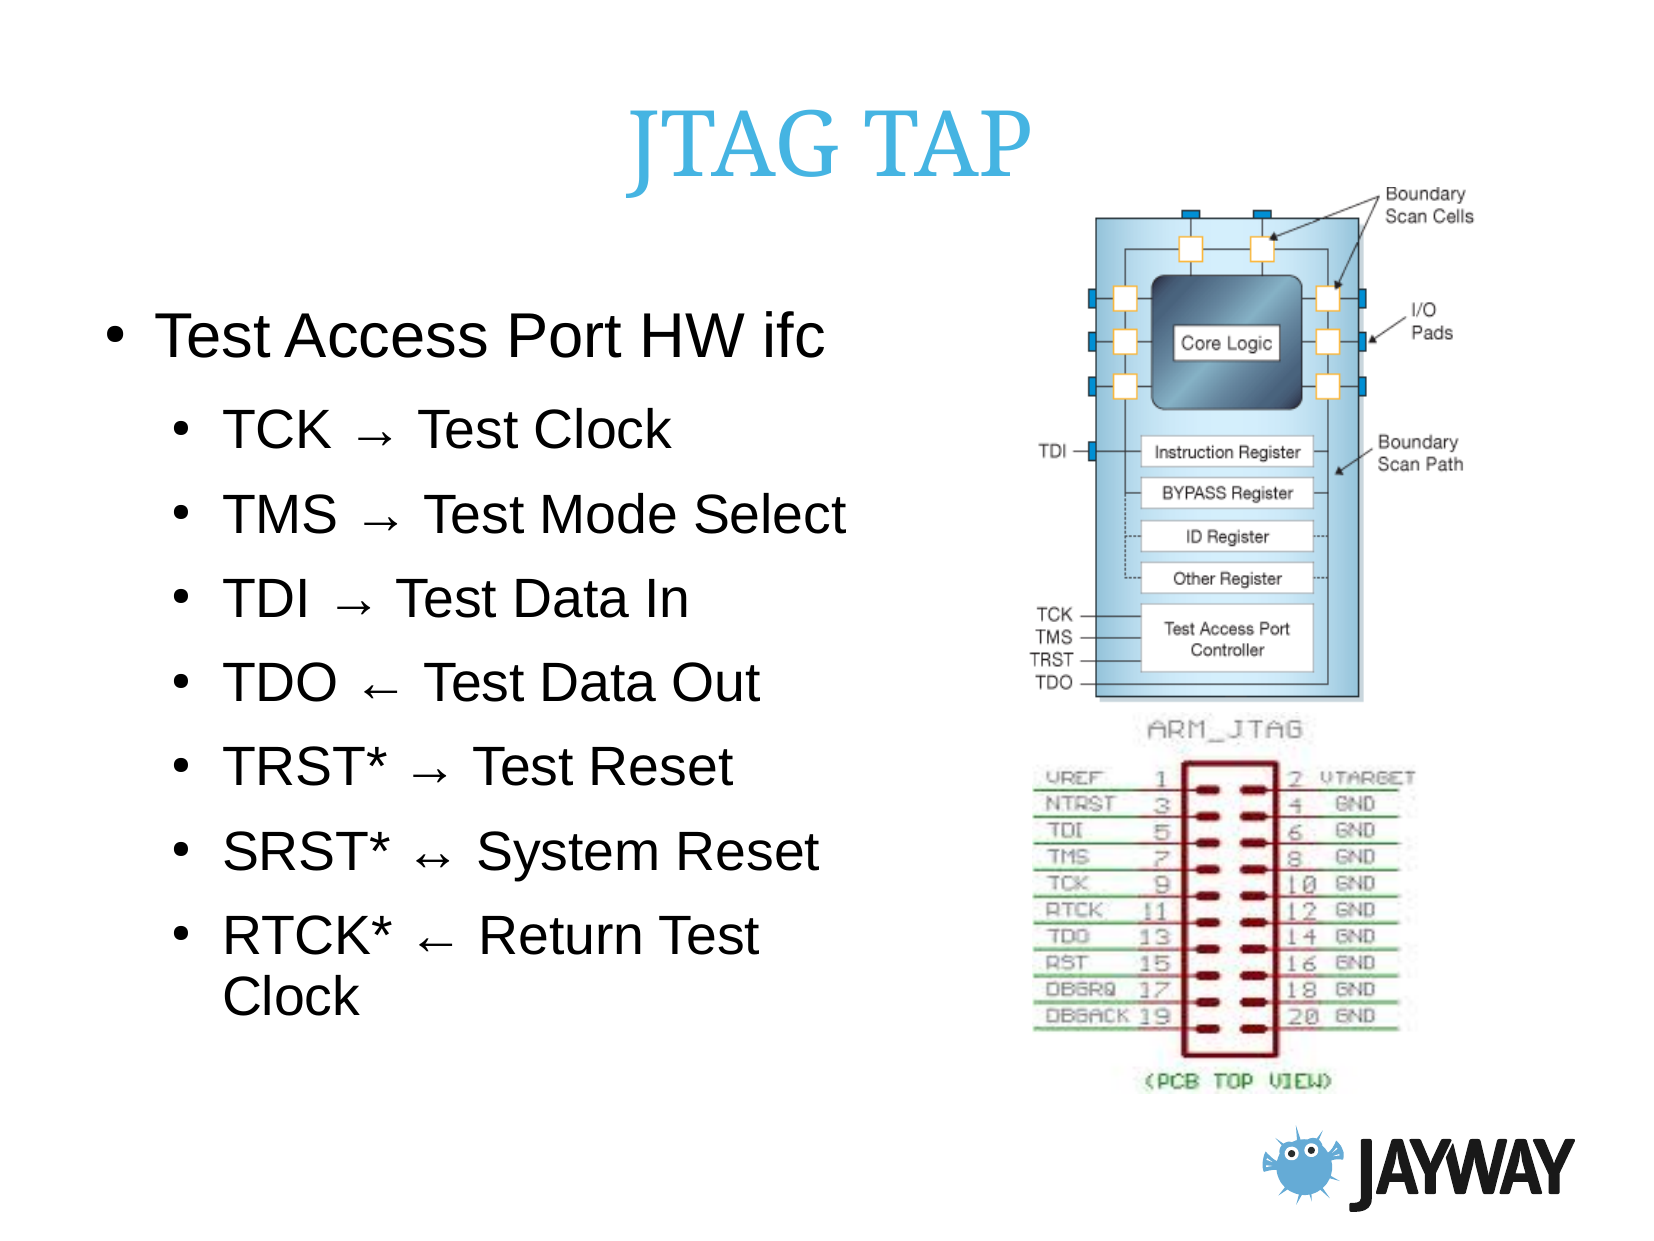

# JTAG TAP
Test Access Port HW ifc
TCK → Test Clock
TMS → Test Mode Select
TDI → Test Data In
TDO ← Test Data Out
TRST* → Test Reset
SRST* ↔ System Reset
RTCK* ← Return Test Clock